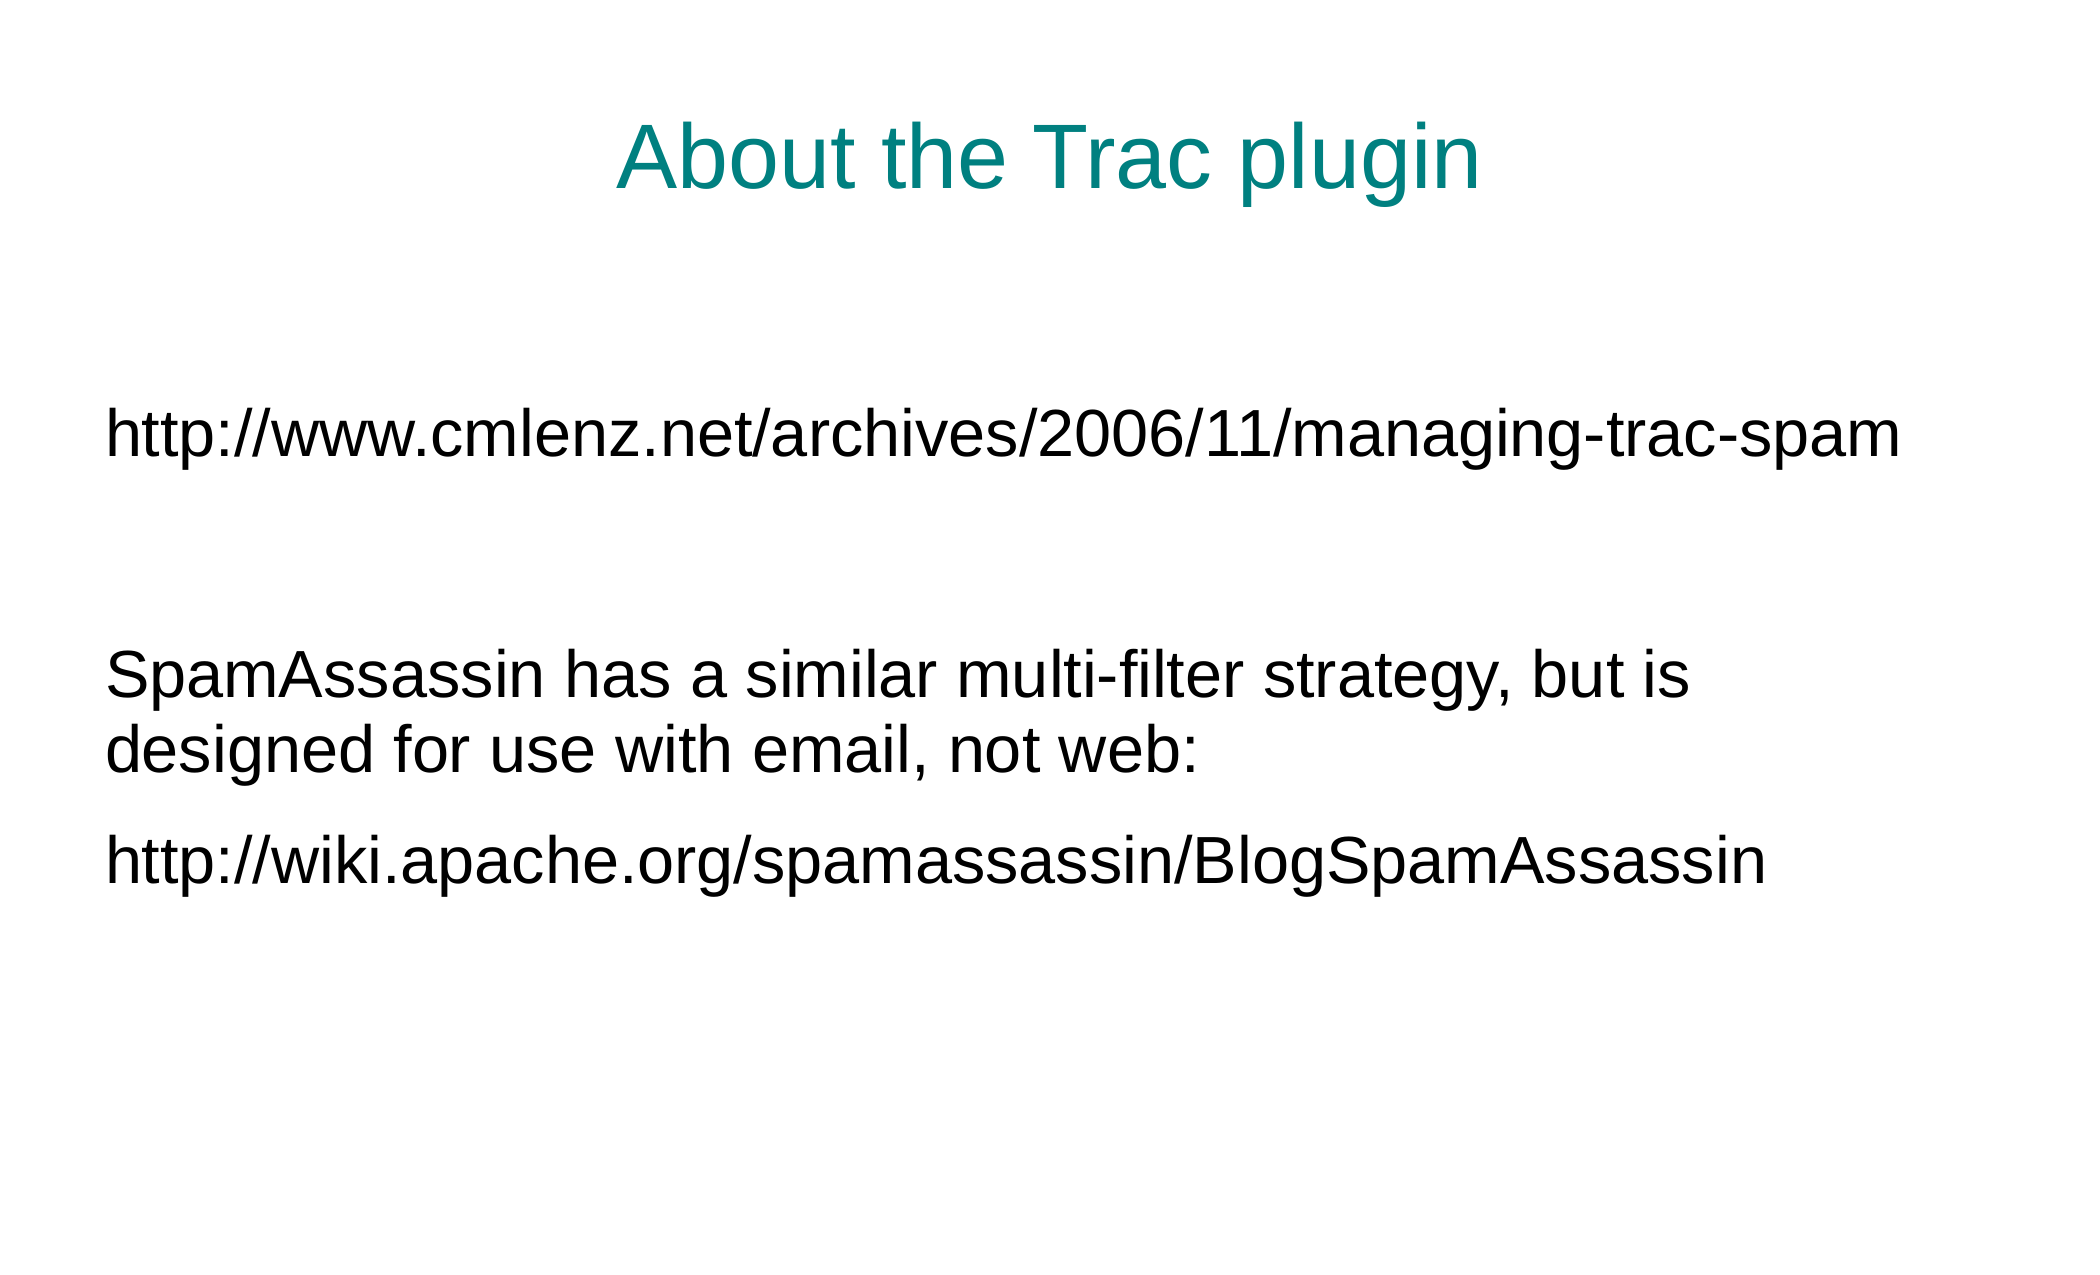

# About the Trac plugin
http://www.cmlenz.net/archives/2006/11/managing-trac-spam
SpamAssassin has a similar multi-filter strategy, but is designed for use with email, not web:
http://wiki.apache.org/spamassassin/BlogSpamAssassin